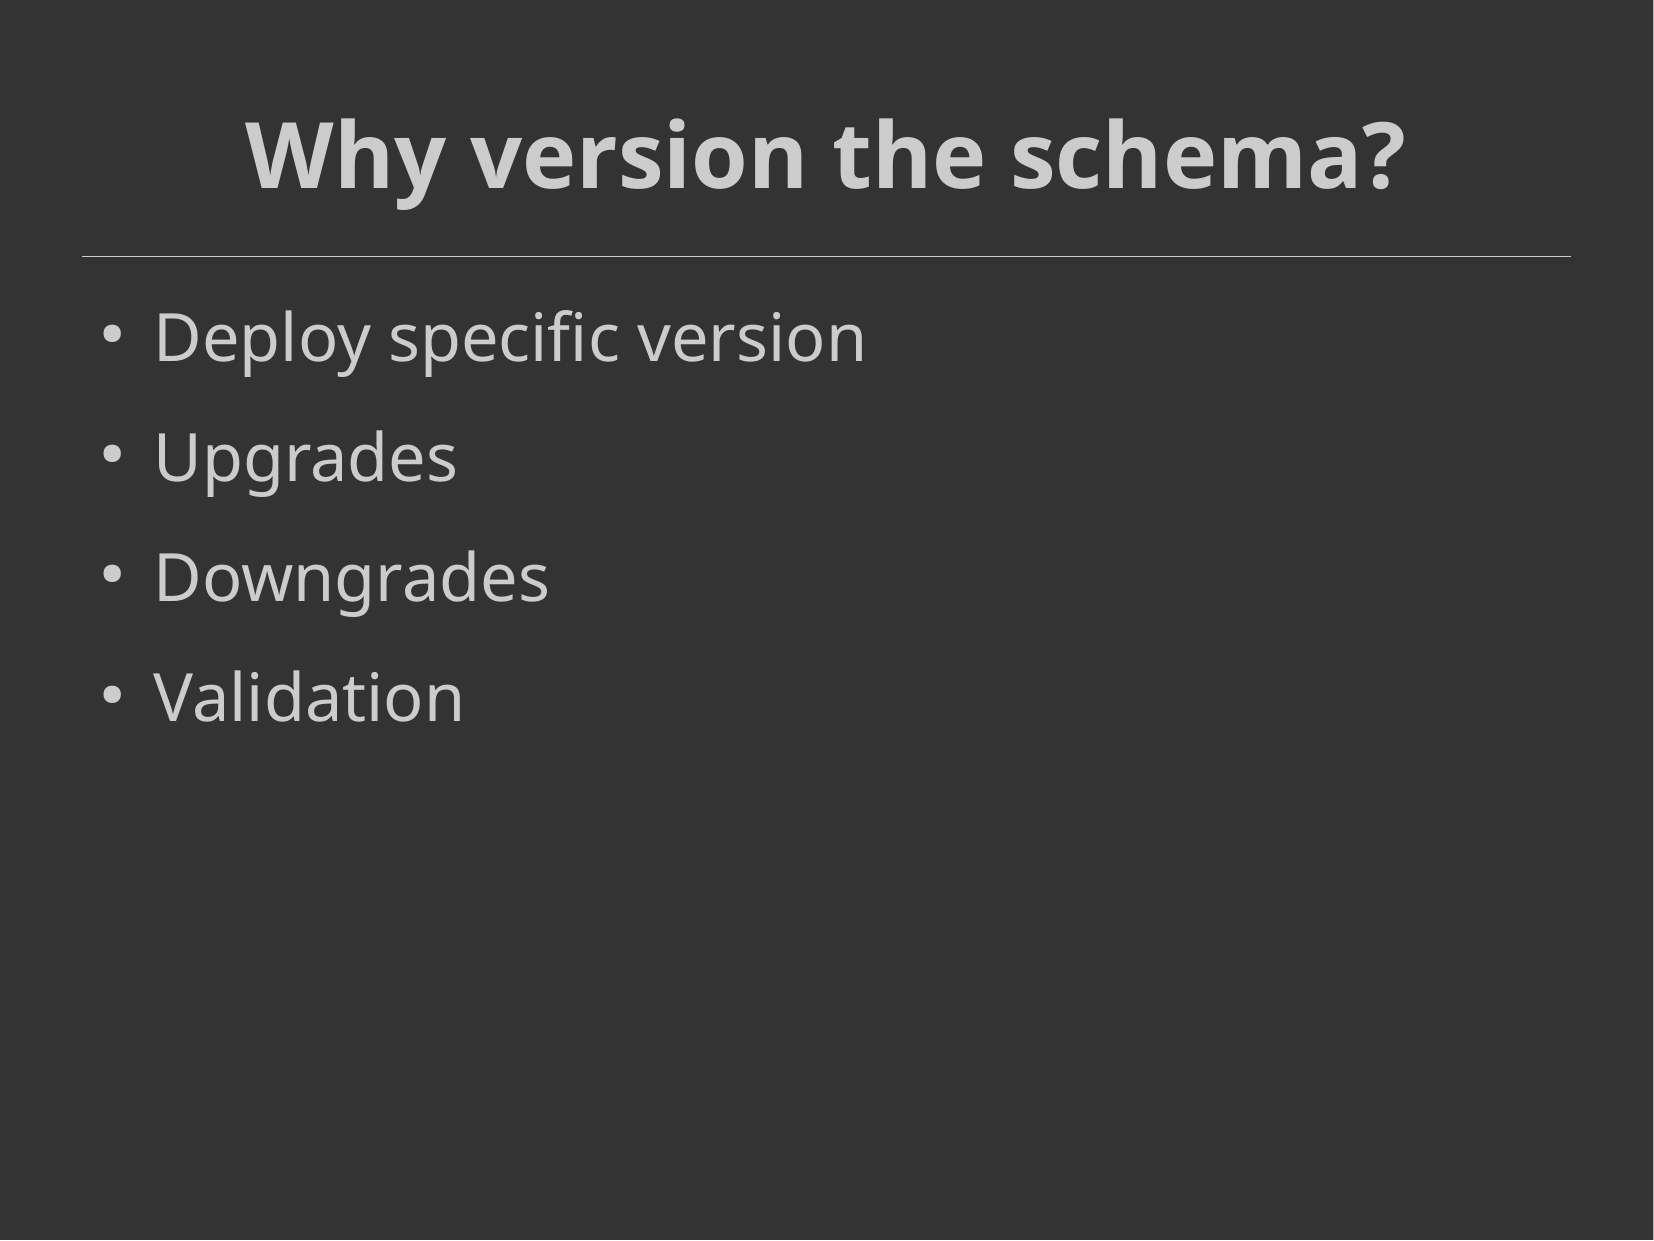

# Why version the schema?
Deploy specific version
Upgrades
Downgrades
Validation